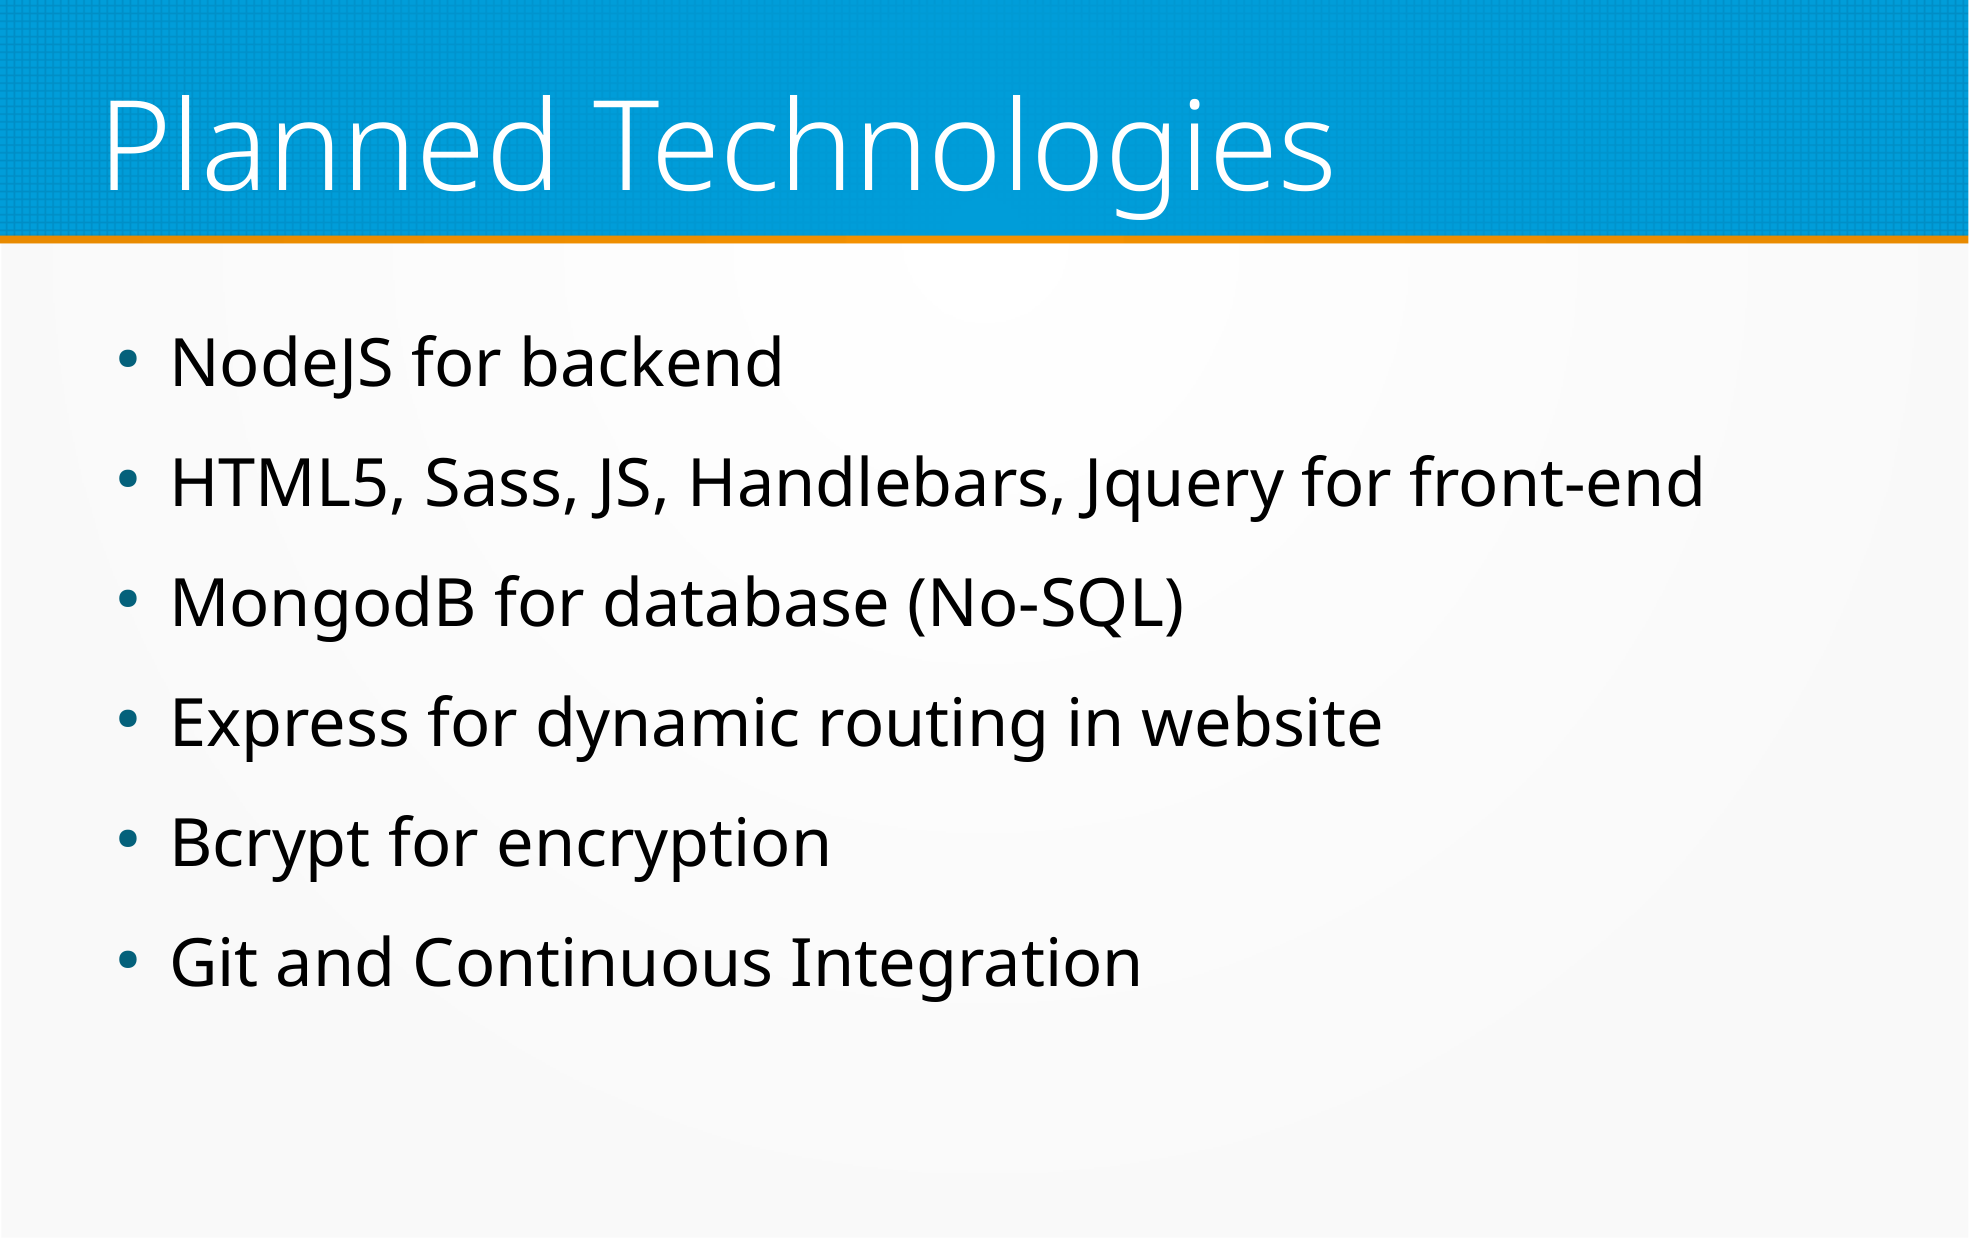

# Planned Technologies
NodeJS for backend
HTML5, Sass, JS, Handlebars, Jquery for front-end
MongodB for database (No-SQL)
Express for dynamic routing in website
Bcrypt for encryption
Git and Continuous Integration